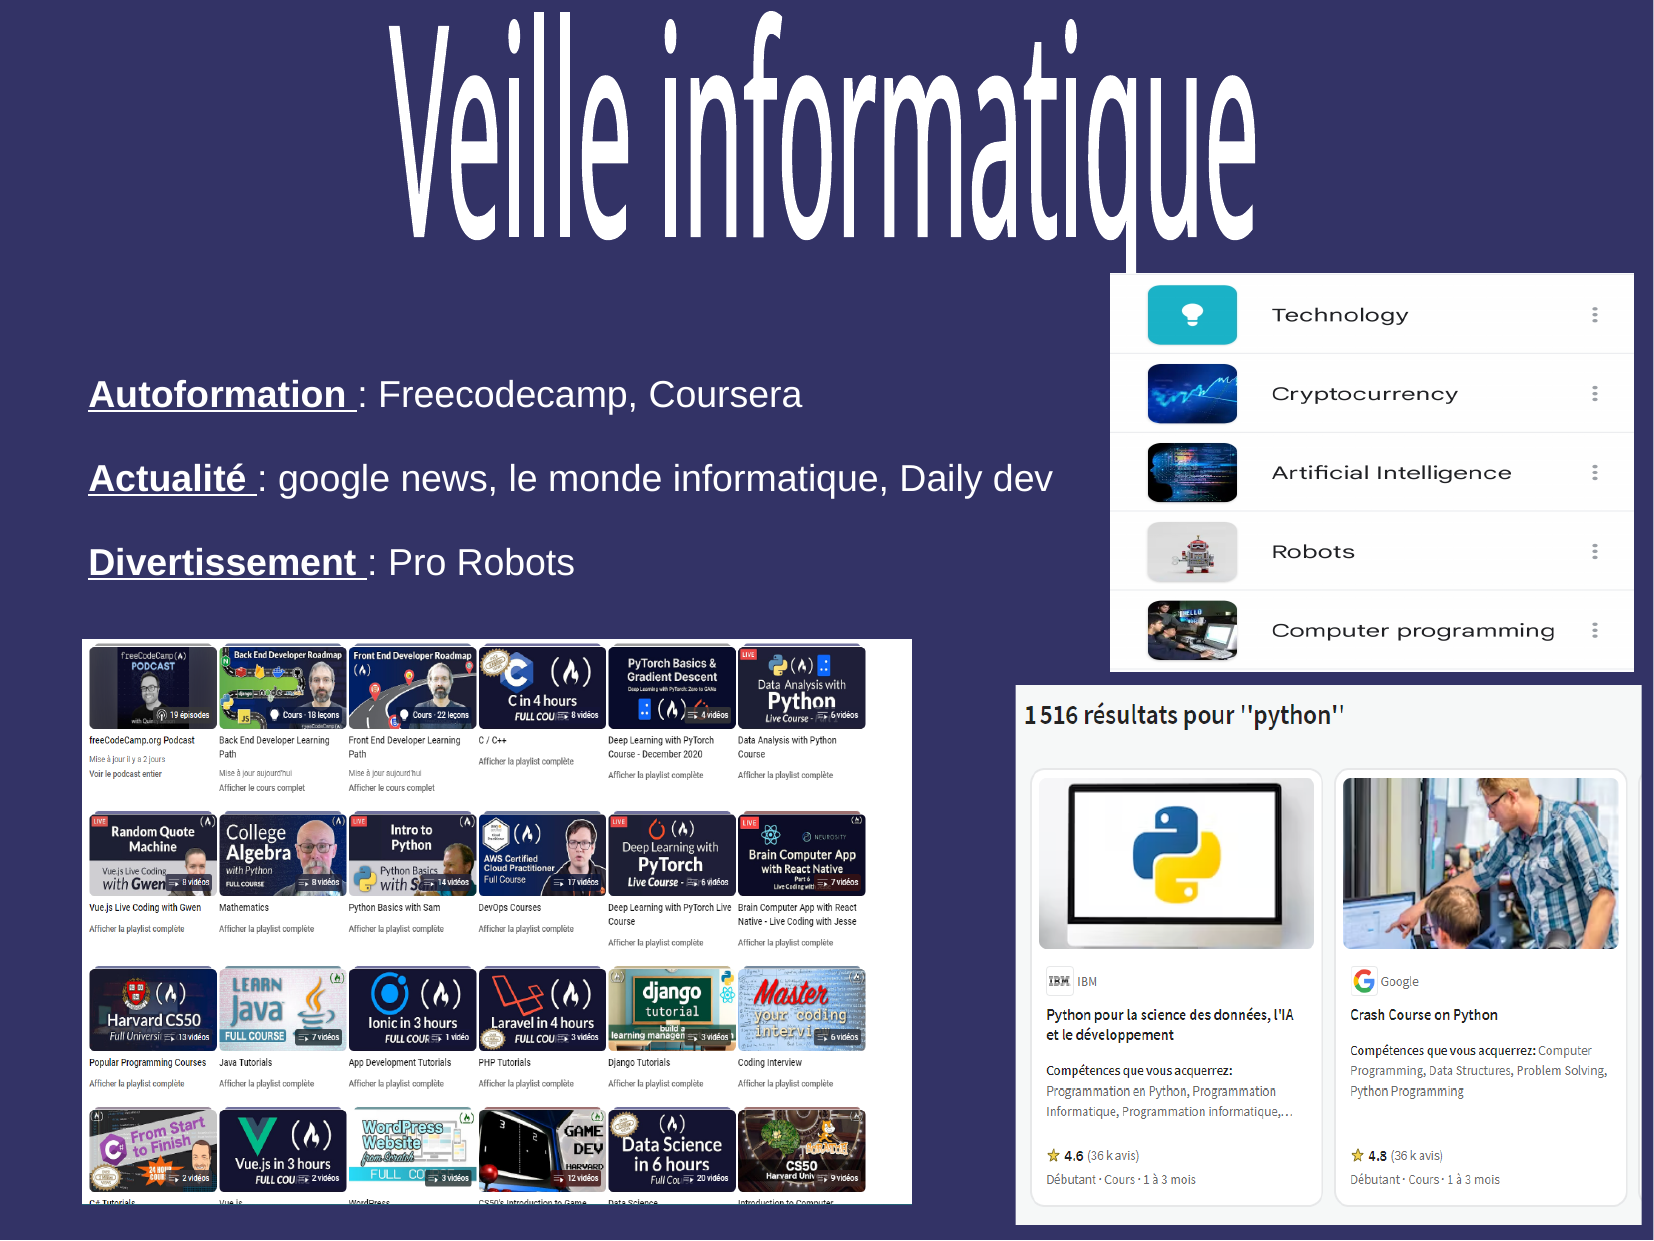

Veille informatique
Autoformation : Freecodecamp, Coursera
Actualité : google news, le monde informatique, Daily dev
Divertissement : Pro Robots